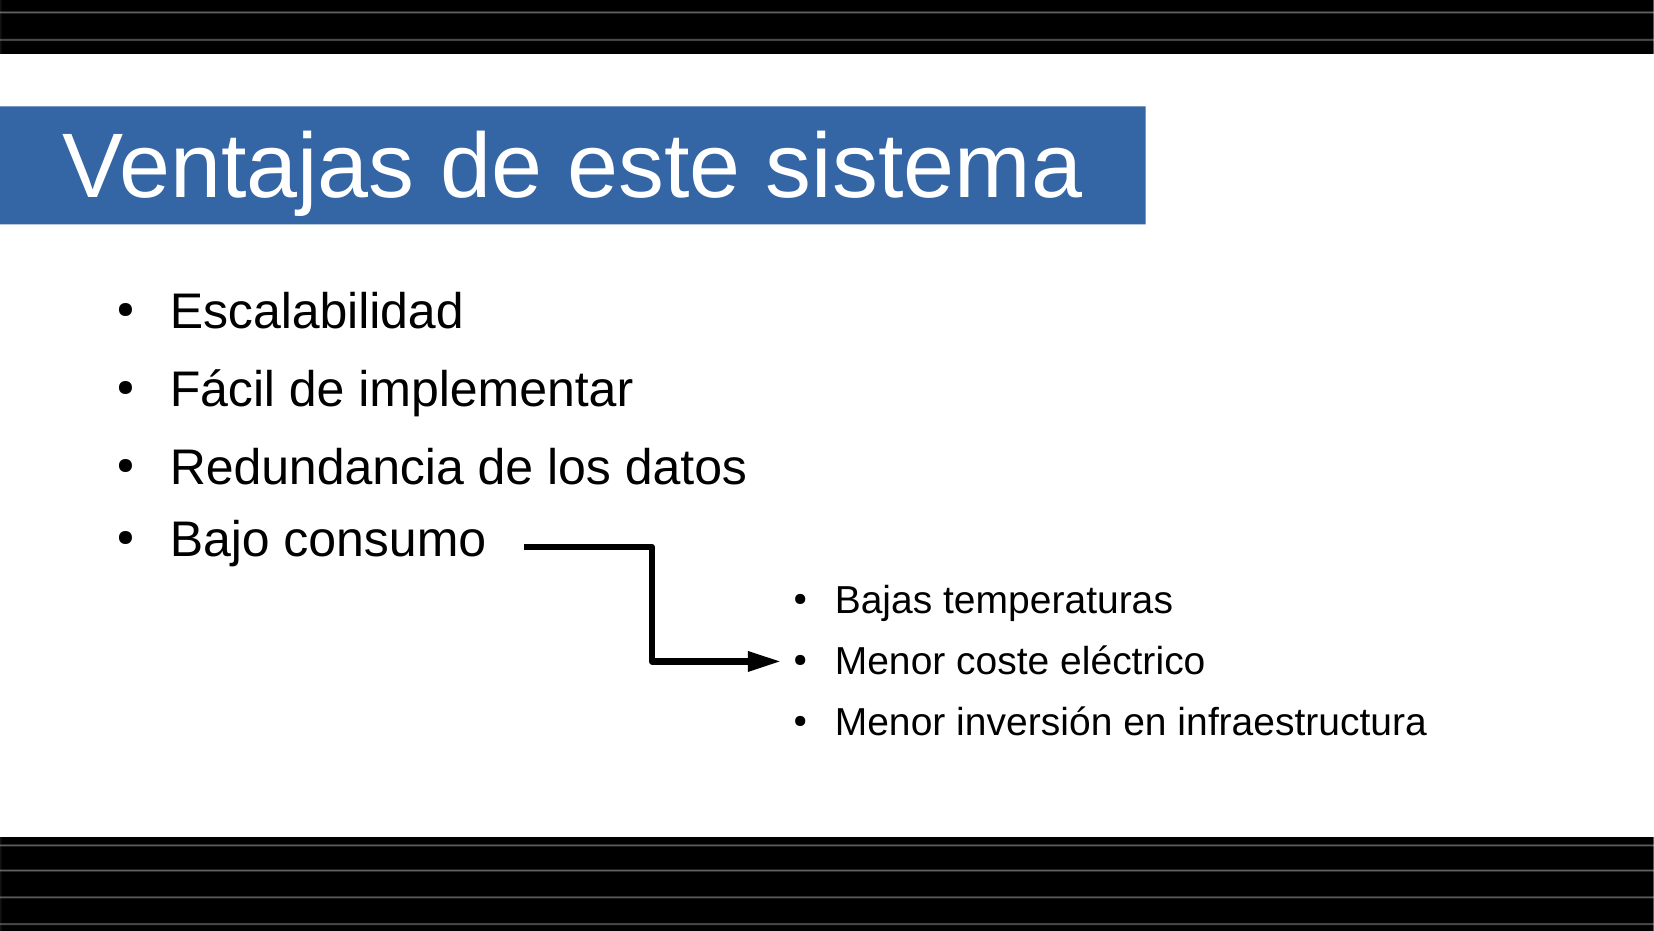

# Ventajas de este sistema
Escalabilidad
Fácil de implementar
Redundancia de los datos
Bajo consumo
Bajas temperaturas
Menor coste eléctrico
Menor inversión en infraestructura